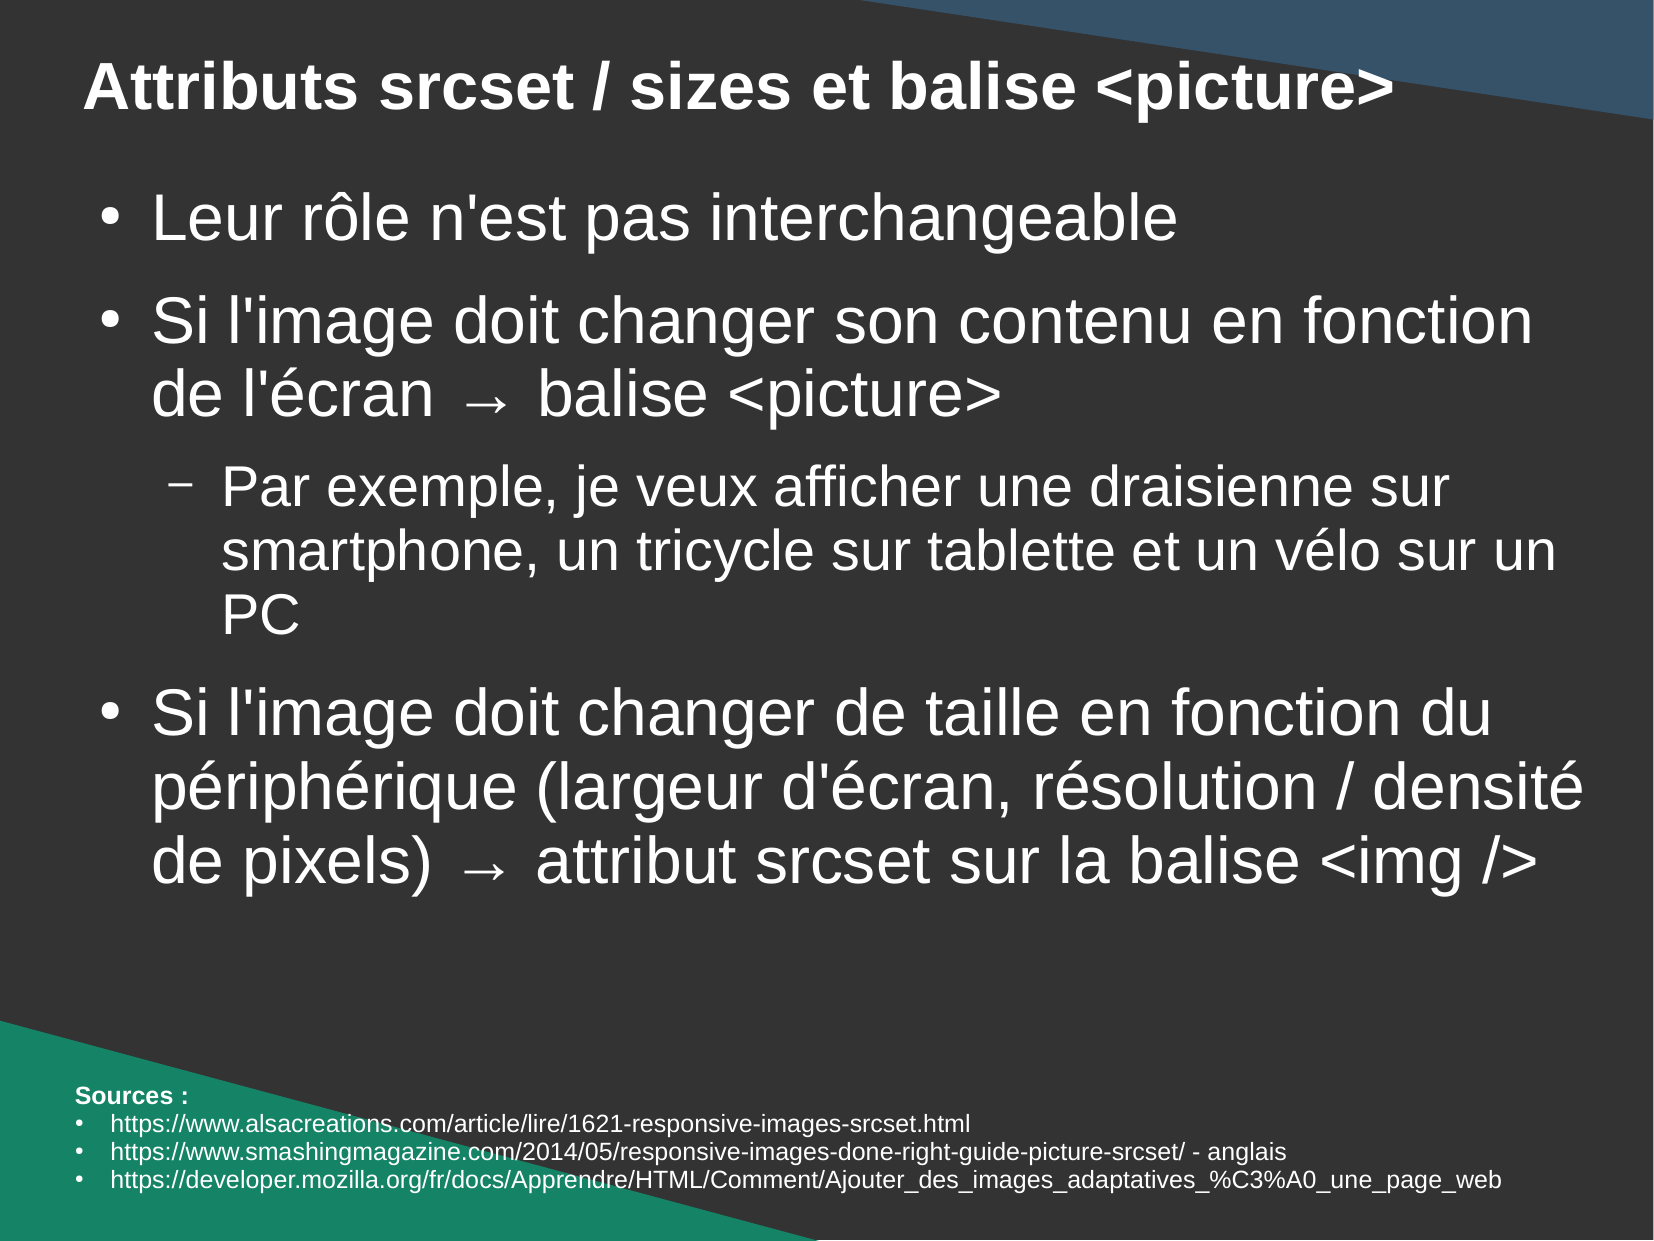

# Attributs srcset / sizes et balise <picture>
Leur rôle n'est pas interchangeable
Si l'image doit changer son contenu en fonction de l'écran → balise <picture>
Par exemple, je veux afficher une draisienne sur smartphone, un tricycle sur tablette et un vélo sur un PC
Si l'image doit changer de taille en fonction du périphérique (largeur d'écran, résolution / densité de pixels) → attribut srcset sur la balise <img />
Sources :
https://www.alsacreations.com/article/lire/1621-responsive-images-srcset.html
https://www.smashingmagazine.com/2014/05/responsive-images-done-right-guide-picture-srcset/ - anglais
https://developer.mozilla.org/fr/docs/Apprendre/HTML/Comment/Ajouter_des_images_adaptatives_%C3%A0_une_page_web